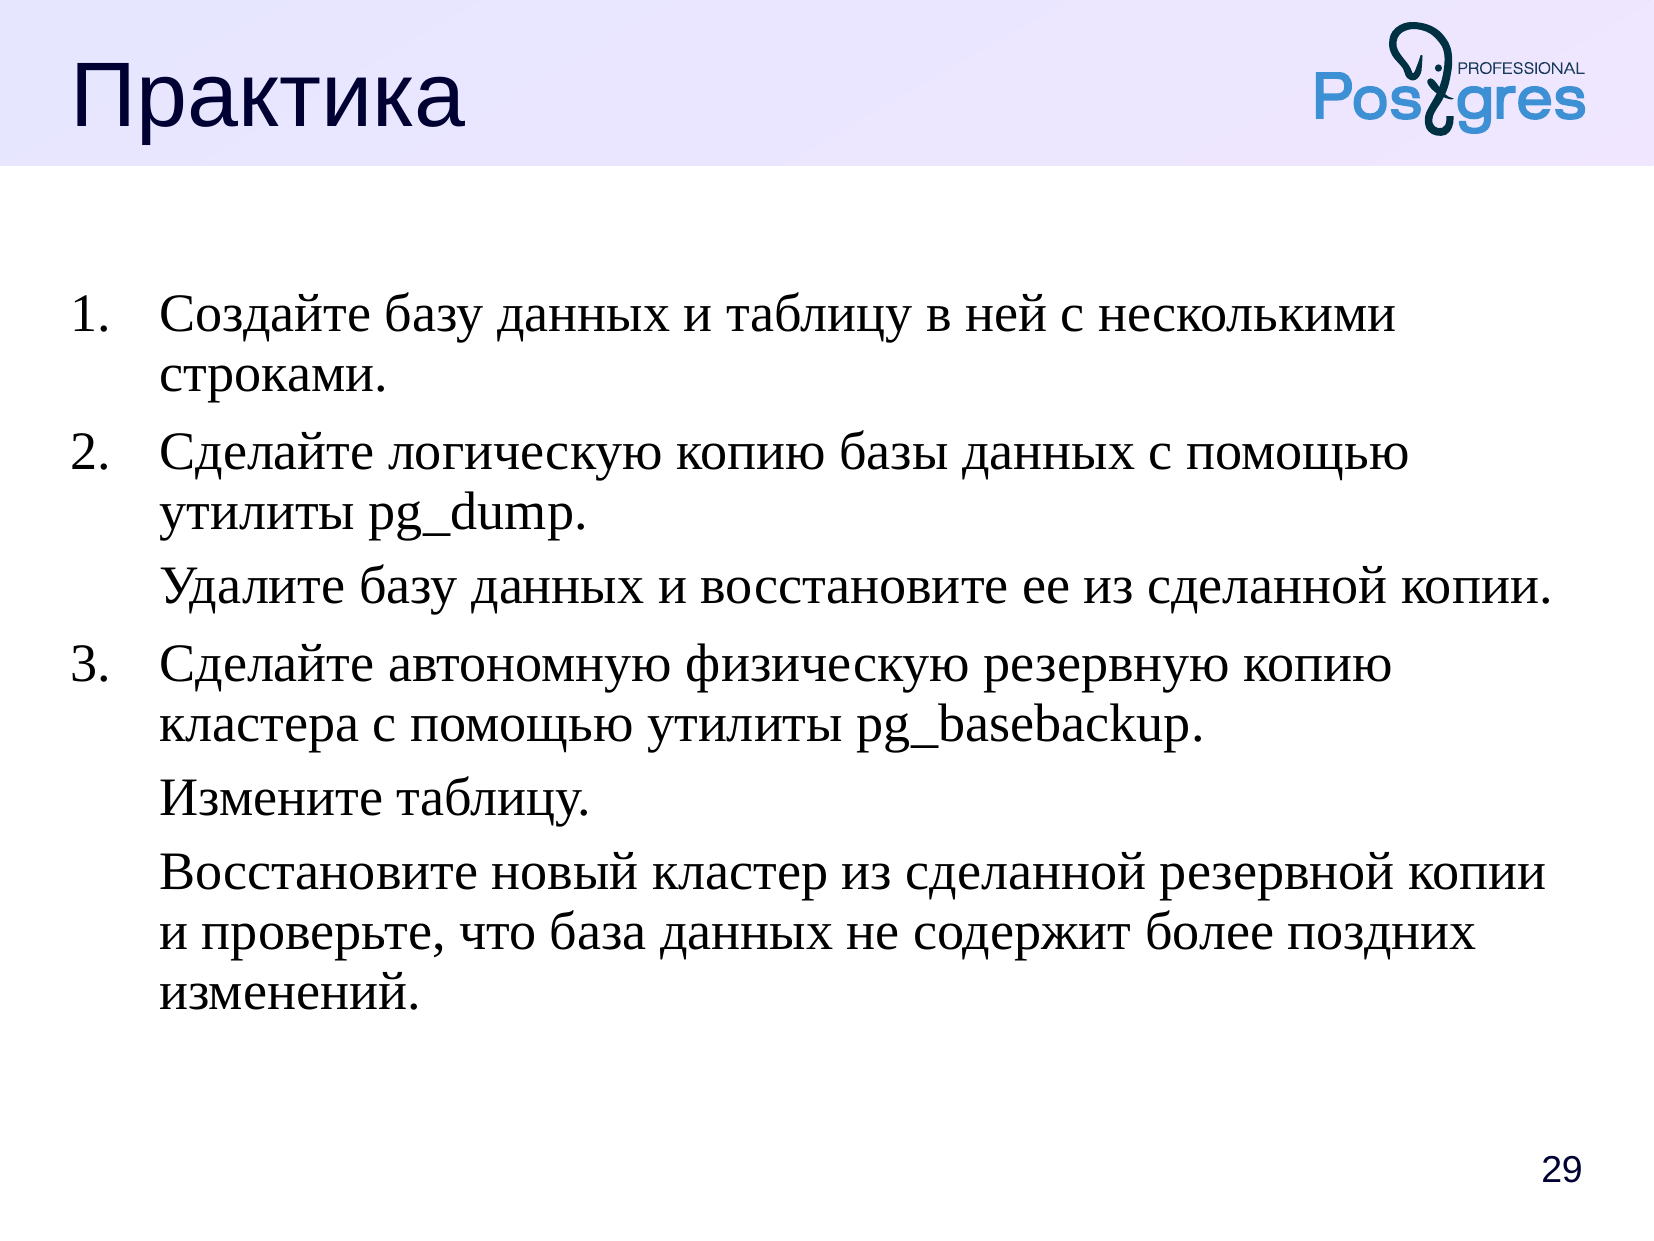

# Практика
Создайте базу данных и таблицу в ней с несколькими строками.
Сделайте логическую копию базы данных с помощью утилиты pg_dump.
Удалите базу данных и восстановите ее из сделанной копии.
Сделайте автономную физическую резервную копию кластера с помощью утилиты pg_basebackup.
Измените таблицу.
Восстановите новый кластер из сделанной резервной копии и проверьте, что база данных не содержит более поздних изменений.